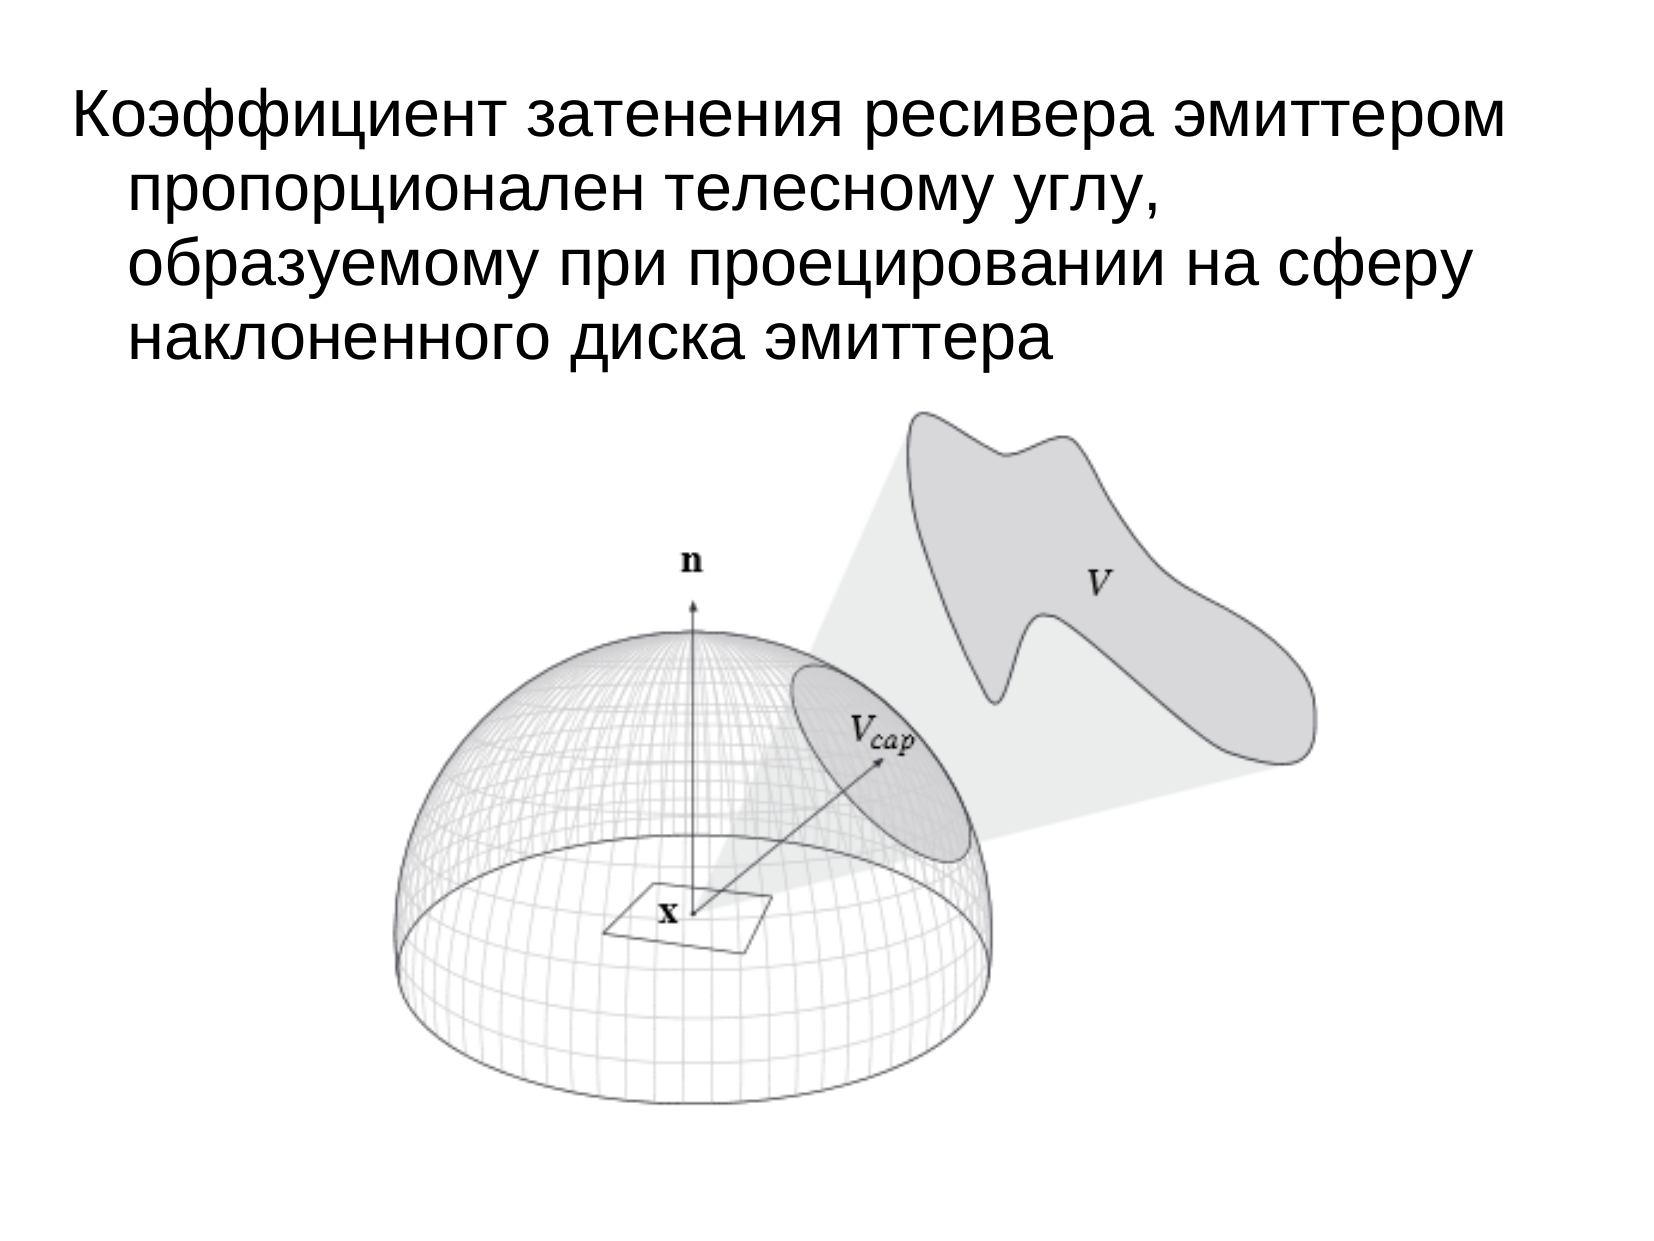

# Коэффициент затенения ресивера эмиттером пропорционален телесному углу, образуемому при проецировании на сферу наклоненного диска эмиттера